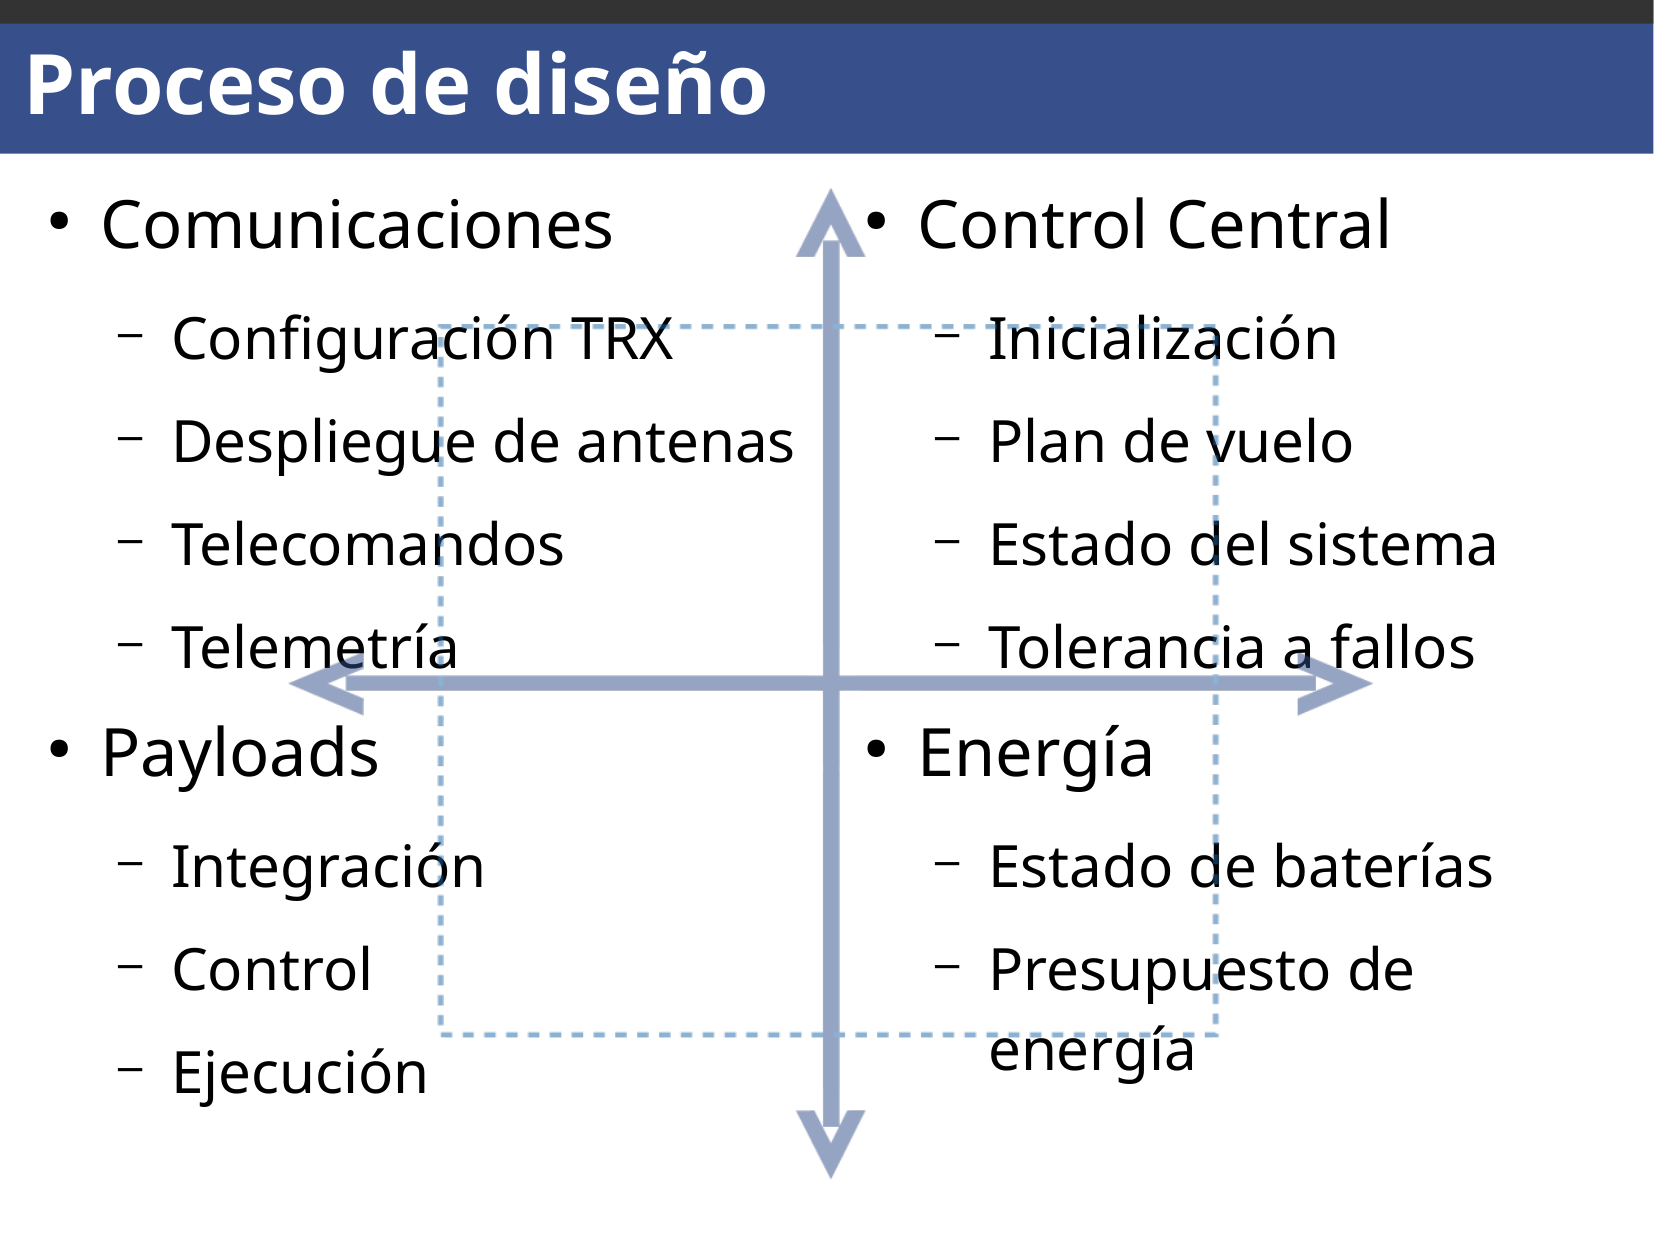

# Proceso de diseño
Comunicaciones
Configuración TRX
Despliegue de antenas
Telecomandos
Telemetría
Control Central
Inicialización
Plan de vuelo
Estado del sistema
Tolerancia a fallos
Payloads
Integración
Control
Ejecución
Energía
Estado de baterías
Presupuesto de energía